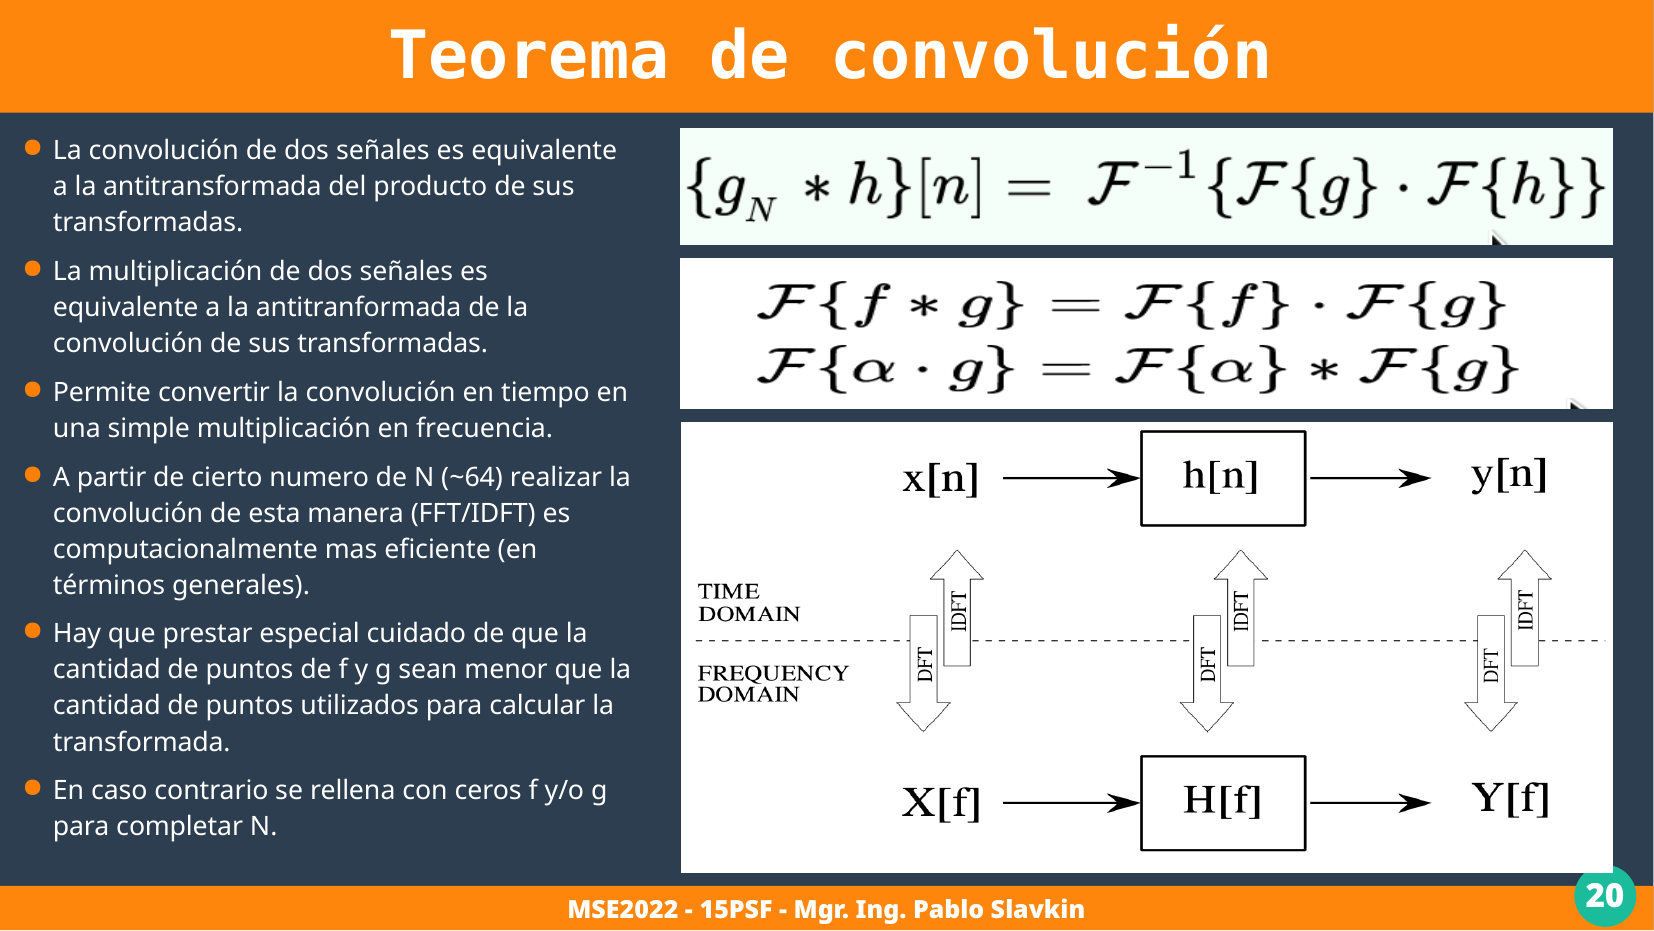

# Teorema de convolución
La convolución de dos señales es equivalente a la antitransformada del producto de sus transformadas.
La multiplicación de dos señales es equivalente a la antitranformada de la convolución de sus transformadas.
Permite convertir la convolución en tiempo en una simple multiplicación en frecuencia.
A partir de cierto numero de N (~64) realizar la convolución de esta manera (FFT/IDFT) es computacionalmente mas eficiente (en términos generales).
Hay que prestar especial cuidado de que la cantidad de puntos de f y g sean menor que la cantidad de puntos utilizados para calcular la transformada.
En caso contrario se rellena con ceros f y/o g para completar N.
MSE2022 - 15PSF - Mgr. Ing. Pablo Slavkin